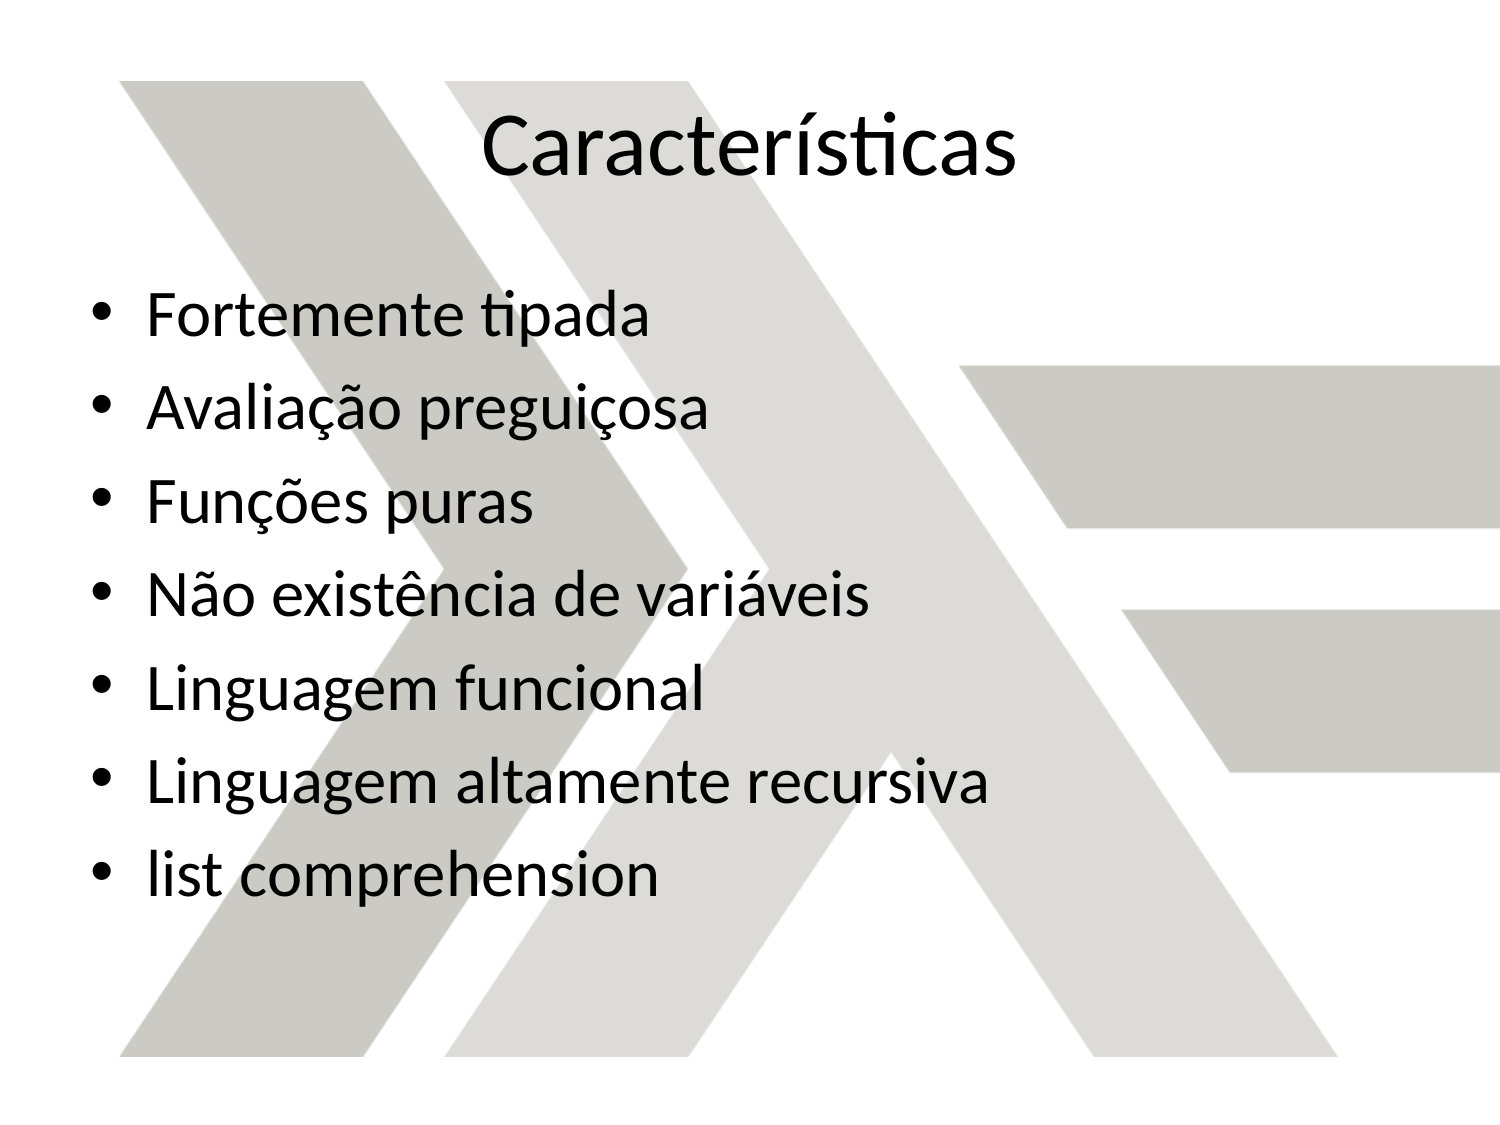

# Características
Fortemente tipada
Avaliação preguiçosa
Funções puras
Não existência de variáveis
Linguagem funcional
Linguagem altamente recursiva
list comprehension